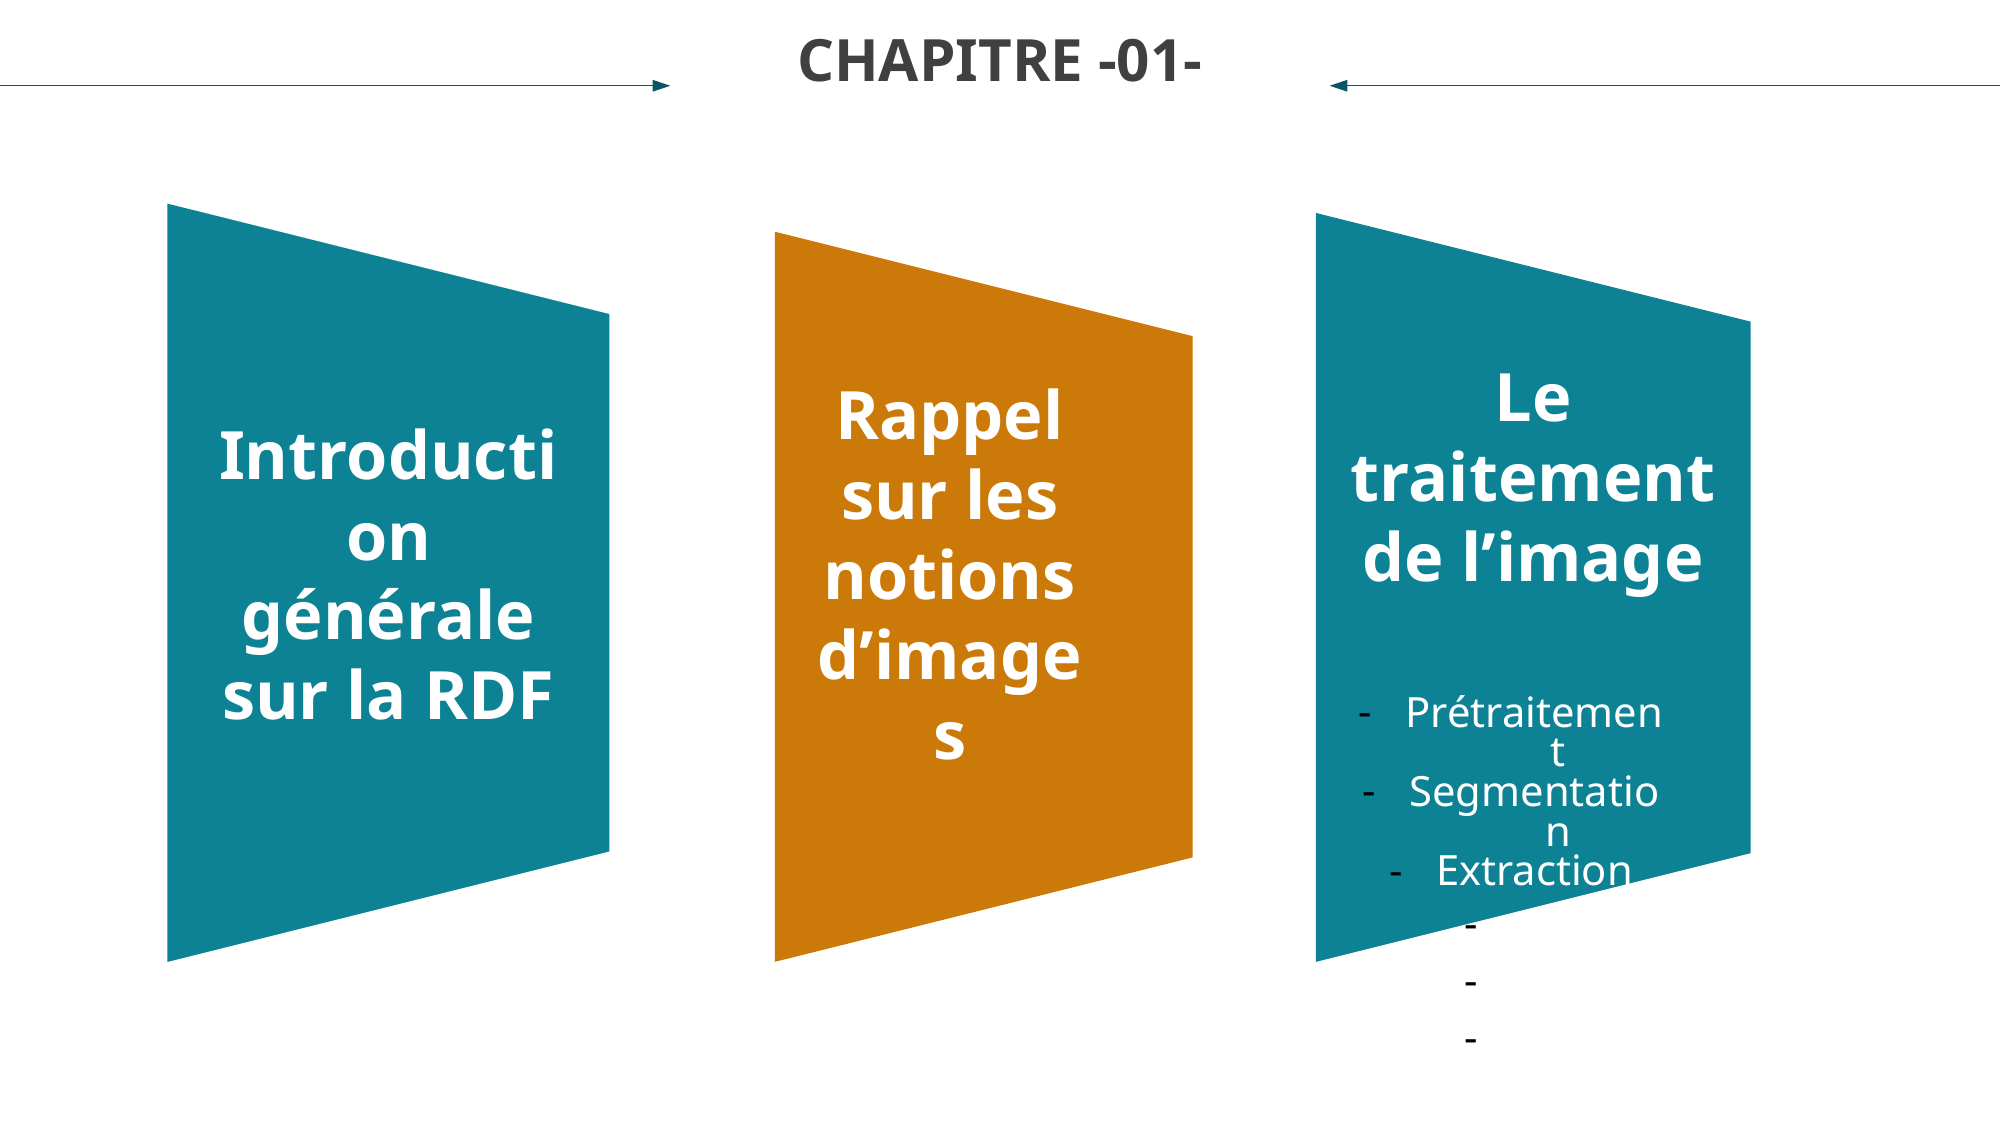

CHAPITRE -01-
# Analyse du projet : diapositive 3
Le traitement de l’image
Rappel sur les notions d’images
Introduction générale sur la RDF
Prétraitement
Segmentation
Extraction